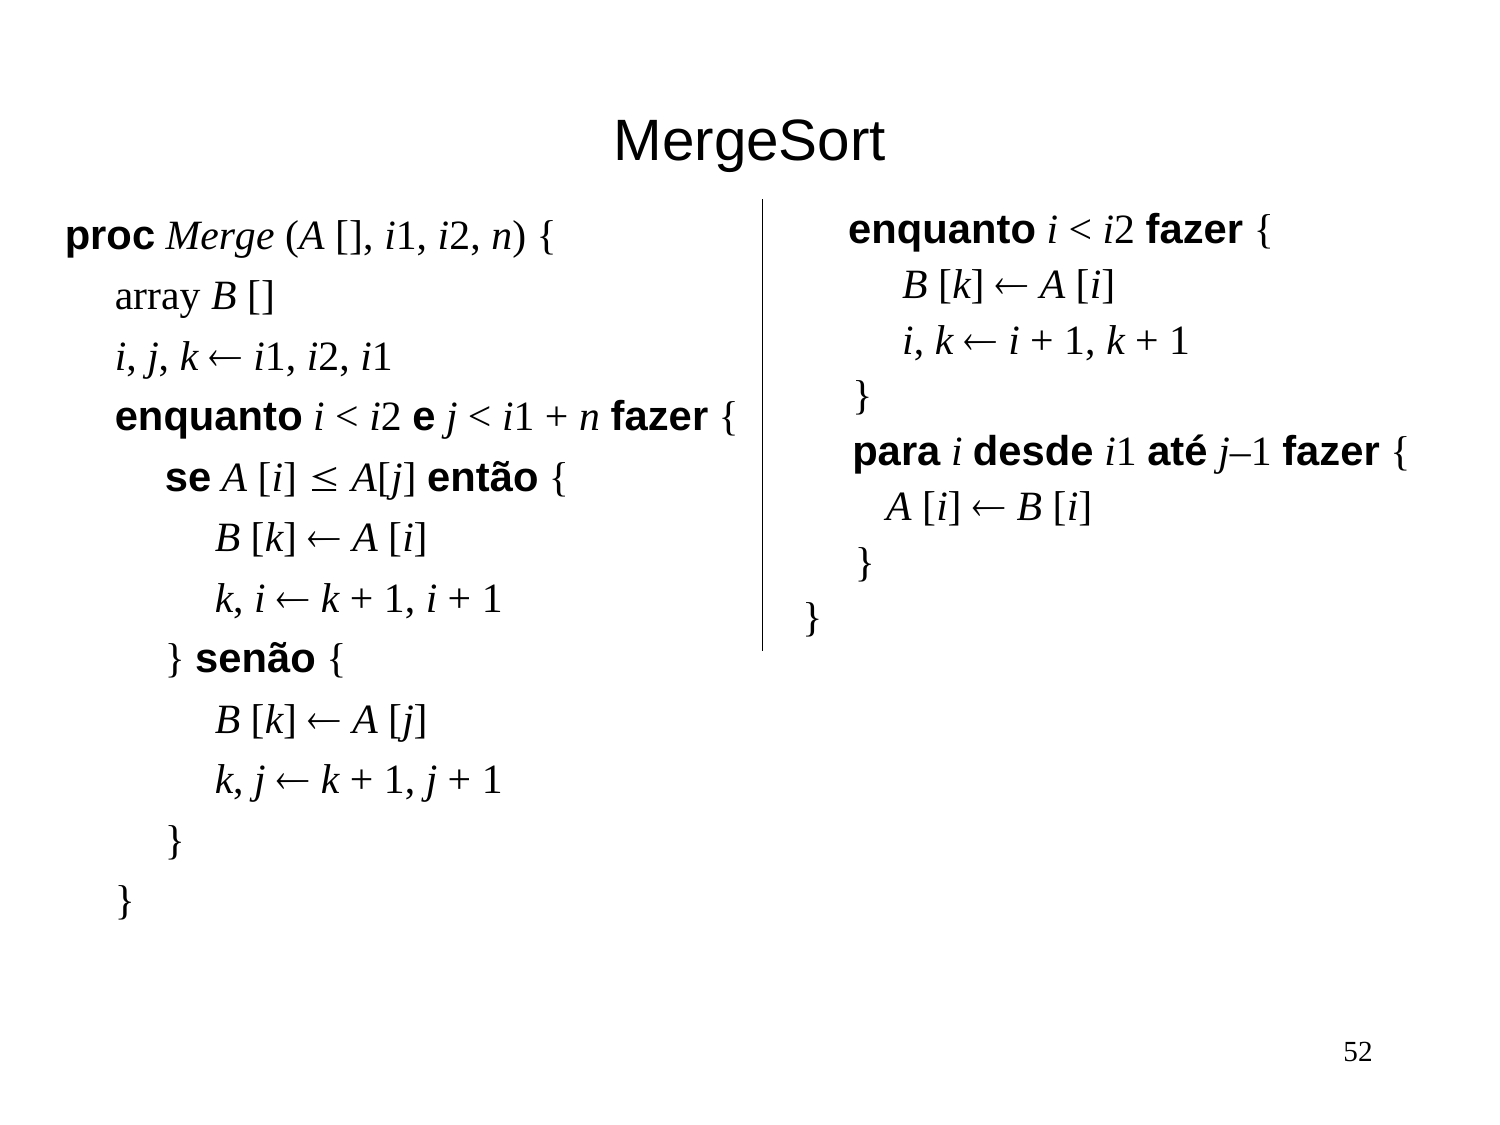

# MergeSort
proc Merge (A [], i1, i2, n) {
 array B []
 i, j, k  i1, i2, i1
 enquanto i < i2 e j < i1 + n fazer {
 se A [i]  A[j] então {
 B [k]  A [i]
 k, i  k + 1, i + 1
 } senão {
 B [k]  A [j]
 k, j  k + 1, j + 1
 }
 }
 enquanto i < i2 fazer {
 B [k]  A [i]
 i, k  i + 1, k + 1
 }
 para i desde i1 até j–1 fazer {
 A [i]  B [i]
 }
}
52